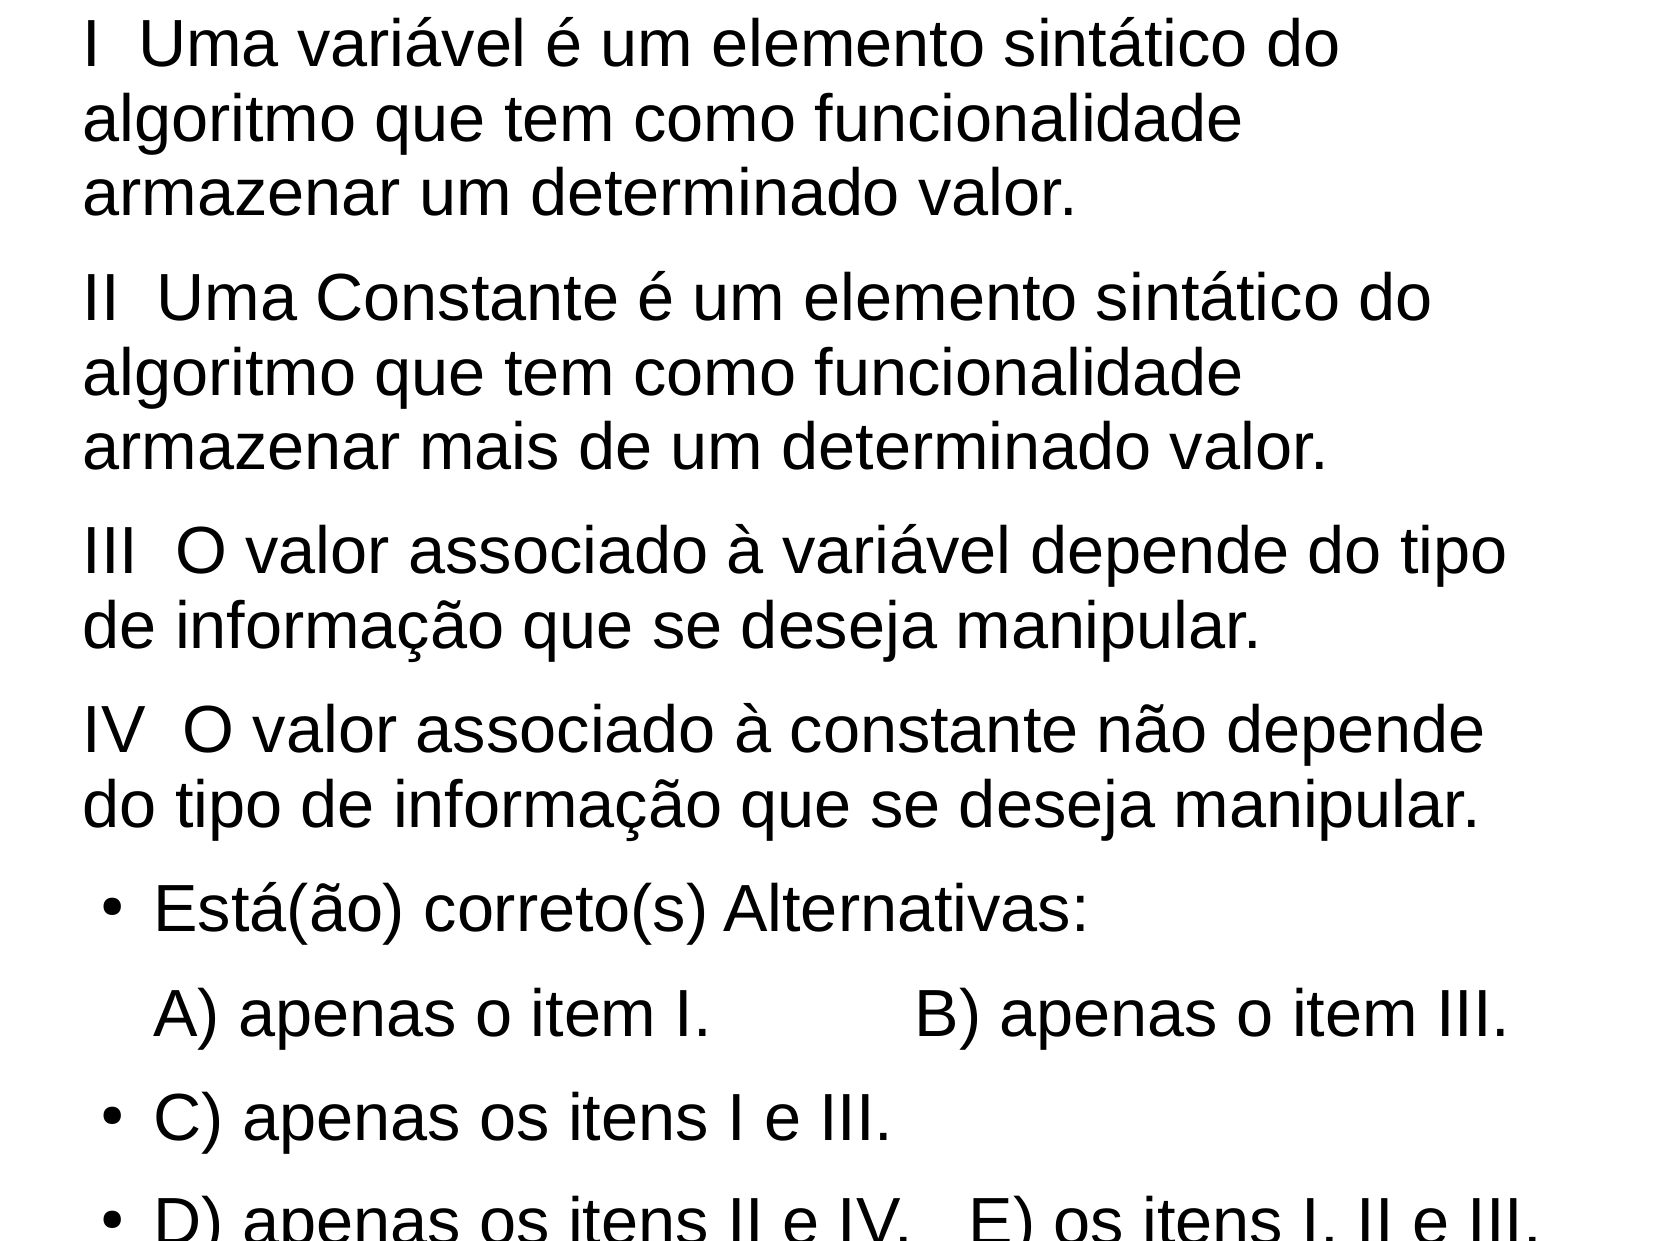

# I ­ Uma variável é um elemento sintático do algoritmo que tem como funcionalidade armazenar um determinado valor.
II ­ Uma Constante é um elemento sintático do algoritmo que tem como funcionalidade armazenar mais de um determinado valor.
III ­ O valor associado à variável depende do tipo de informação que se deseja manipular.
IV ­ O valor associado à constante não depende do tipo de informação que se deseja manipular.
Está(ão) correto(s) Alternativas:
A) apenas o item I. B) apenas o item III.
C) apenas os itens I e III.
D) apenas os itens II e IV. E) os itens I, II e III.